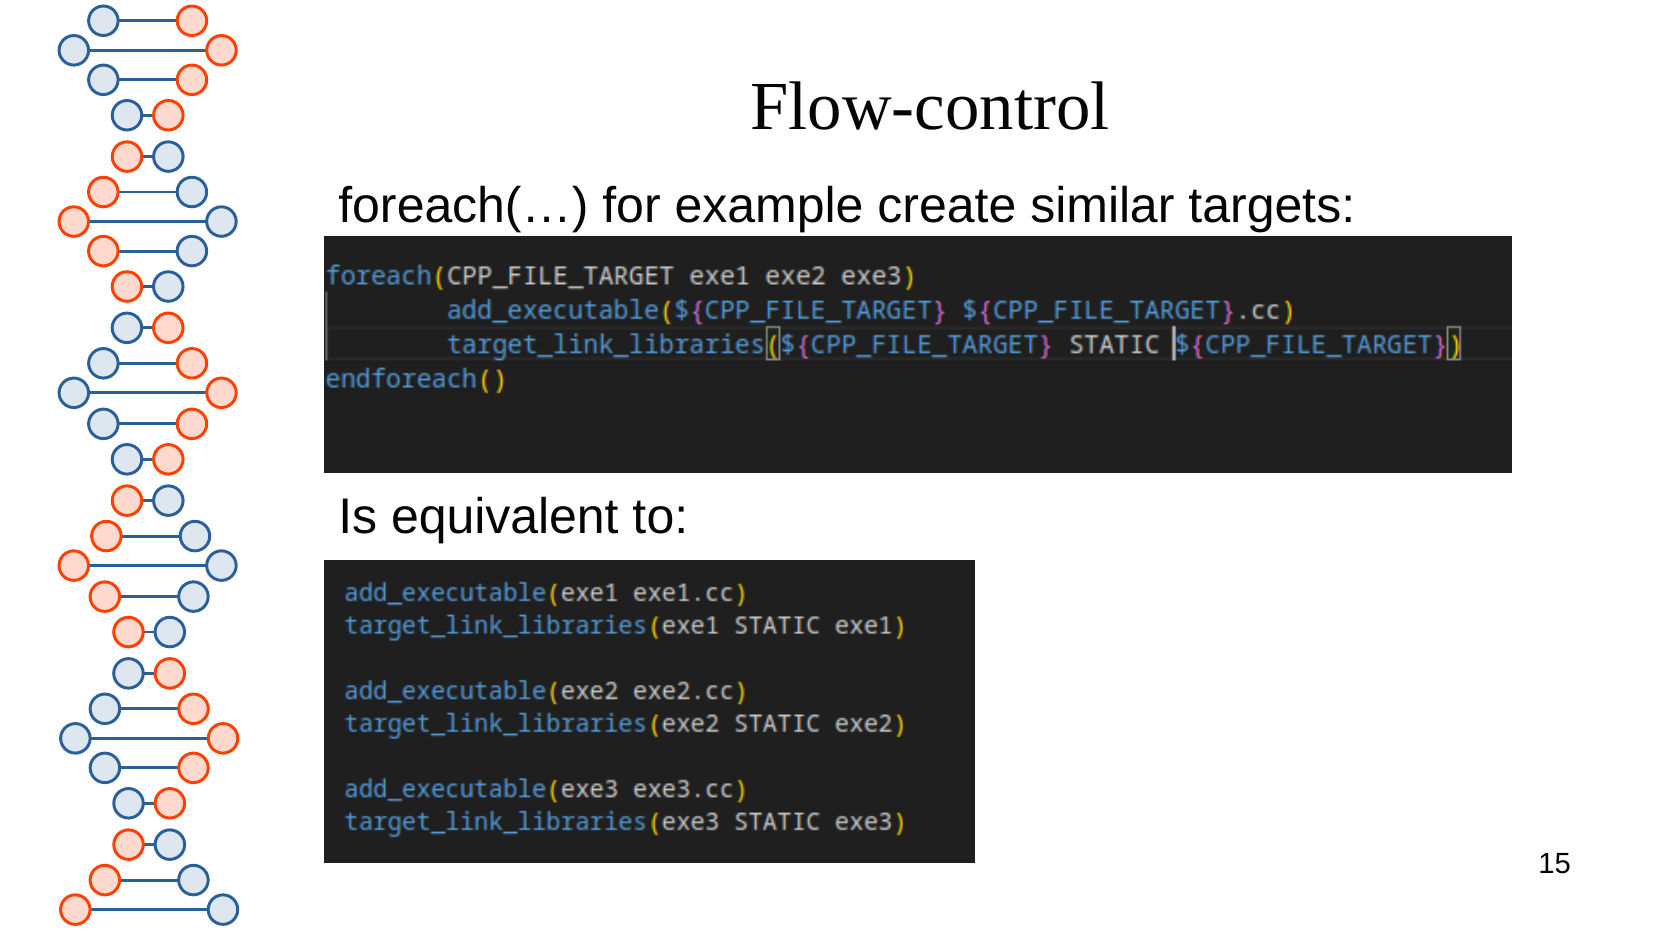

# Flow-control
foreach(…) for example create similar targets:
Is equivalent to:
15